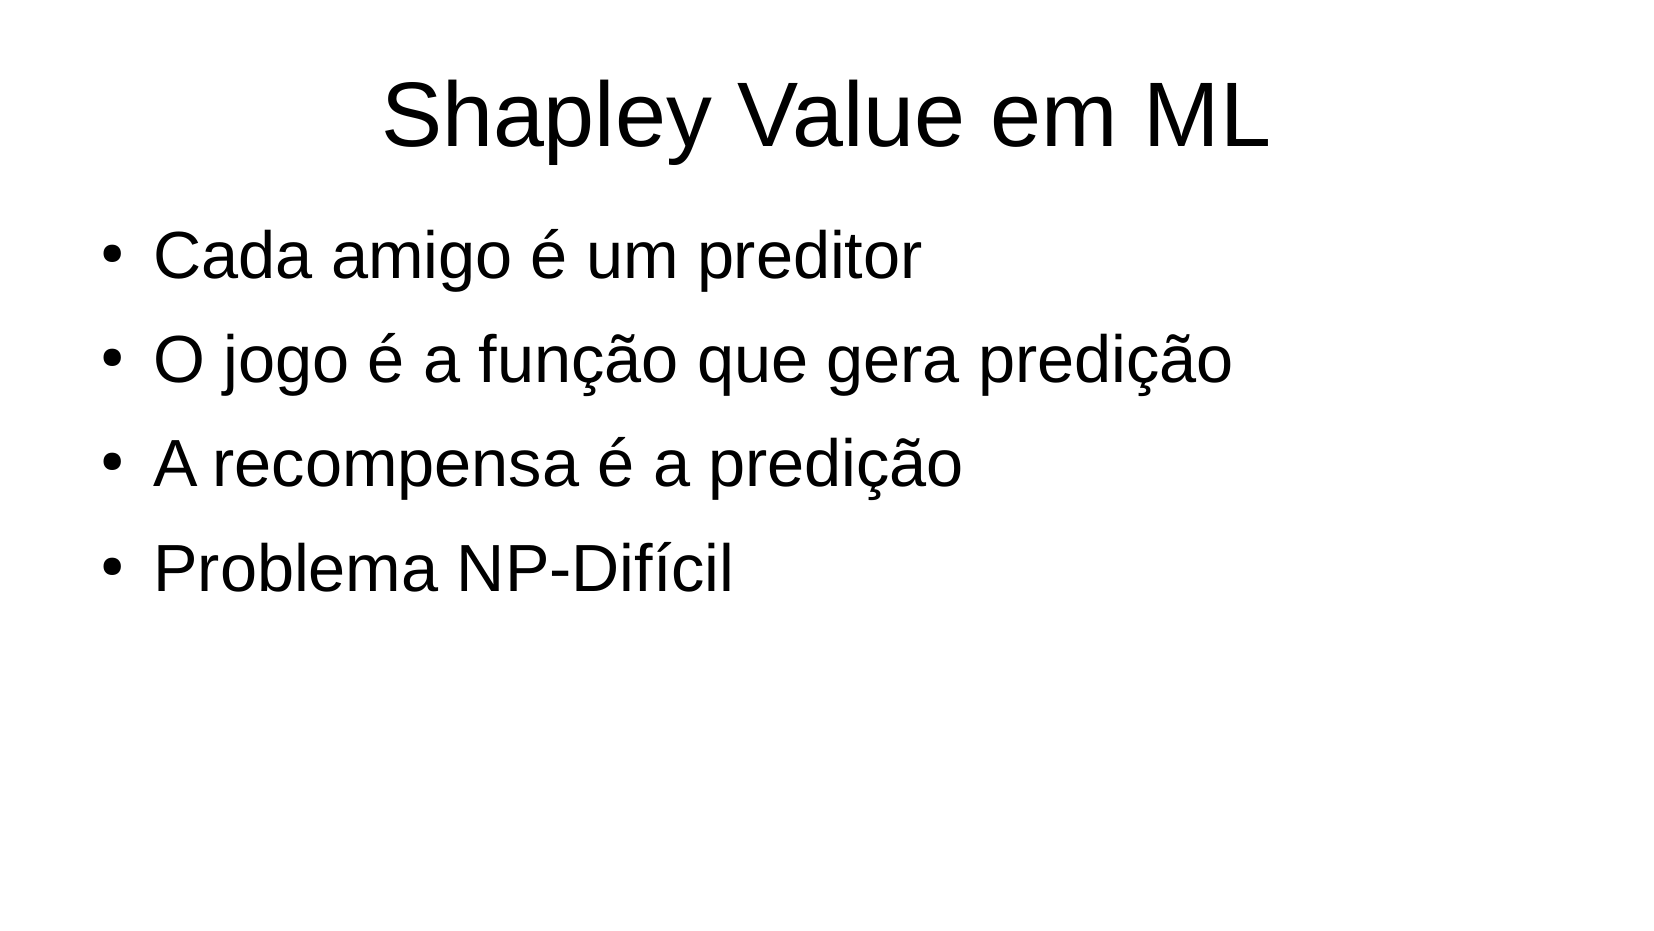

# Shapley Value em ML
Cada amigo é um preditor
O jogo é a função que gera predição
A recompensa é a predição
Problema NP-Difícil